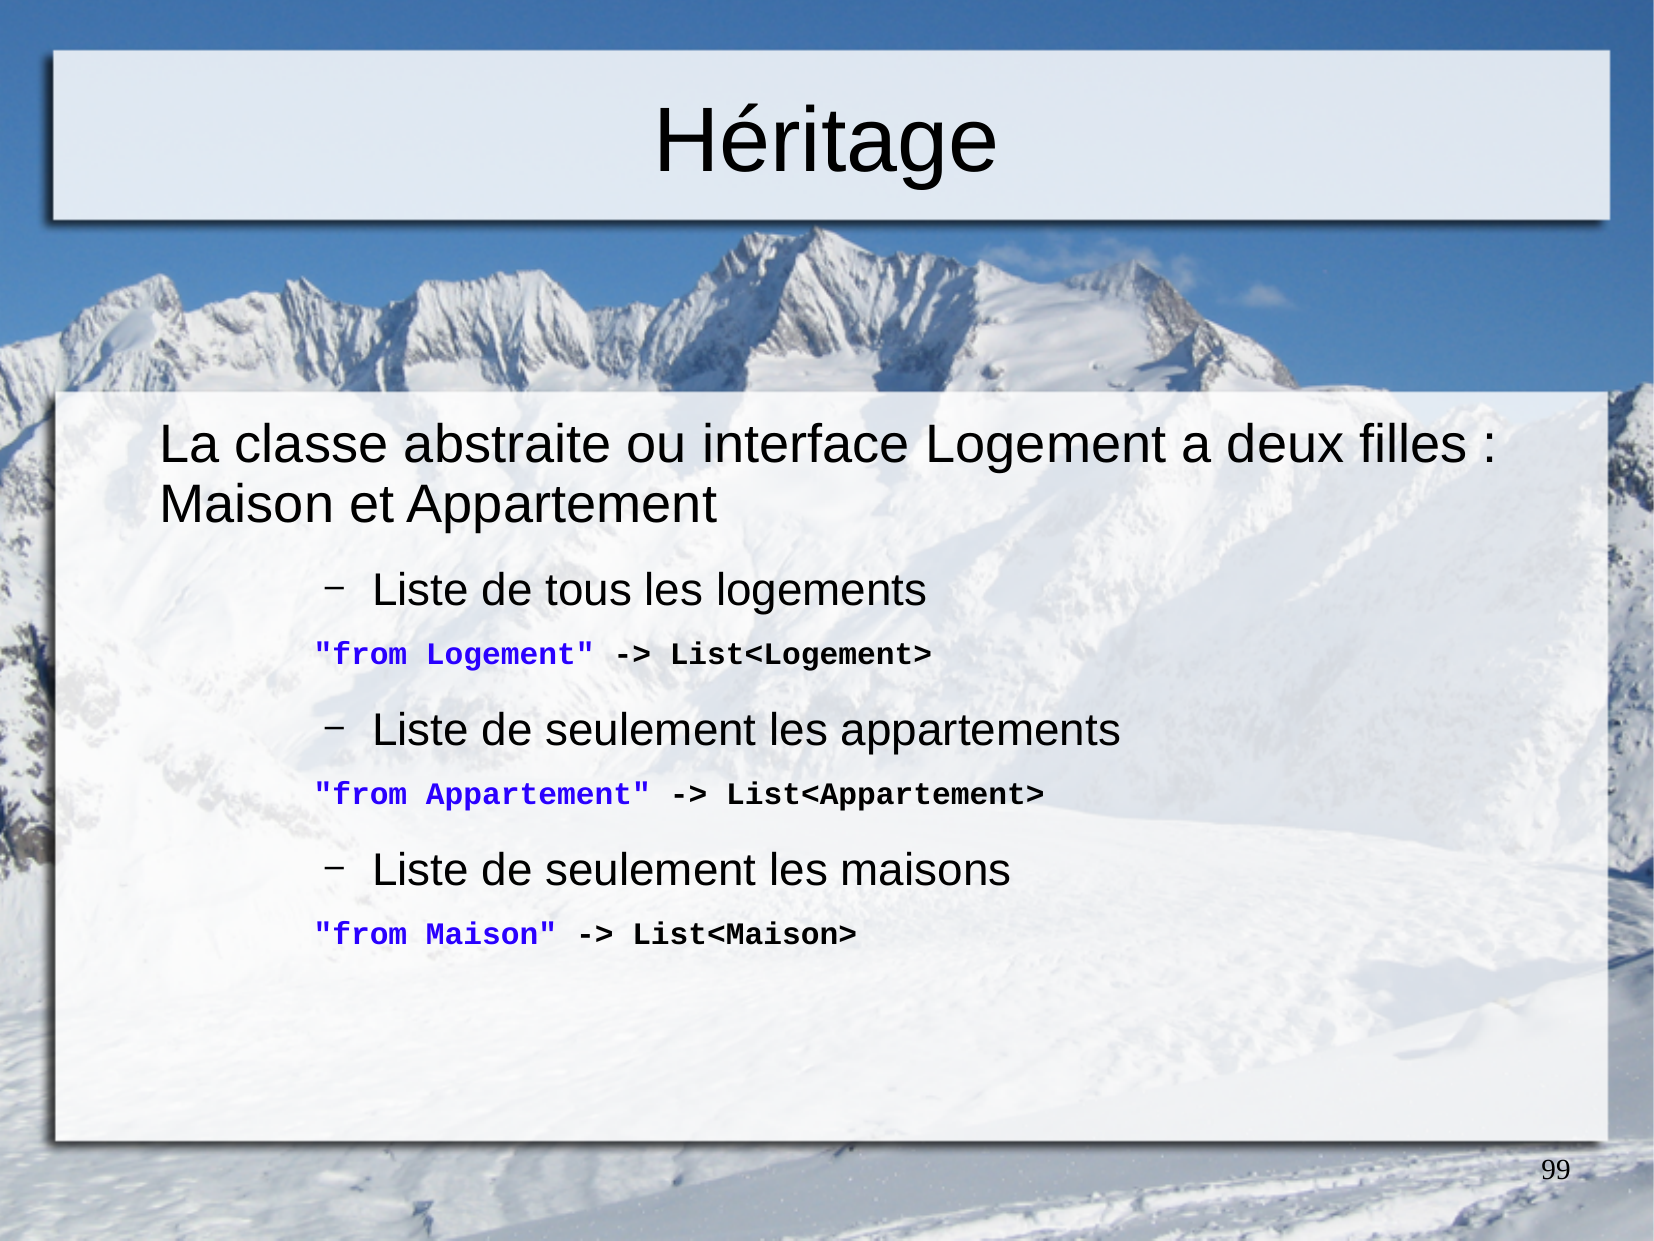

# Héritage
La classe abstraite ou interface Logement a deux filles : Maison et Appartement
Liste de tous les logements
 "from Logement" -> List<Logement>
Liste de seulement les appartements
 "from Appartement" -> List<Appartement>
Liste de seulement les maisons
 "from Maison" -> List<Maison>
99